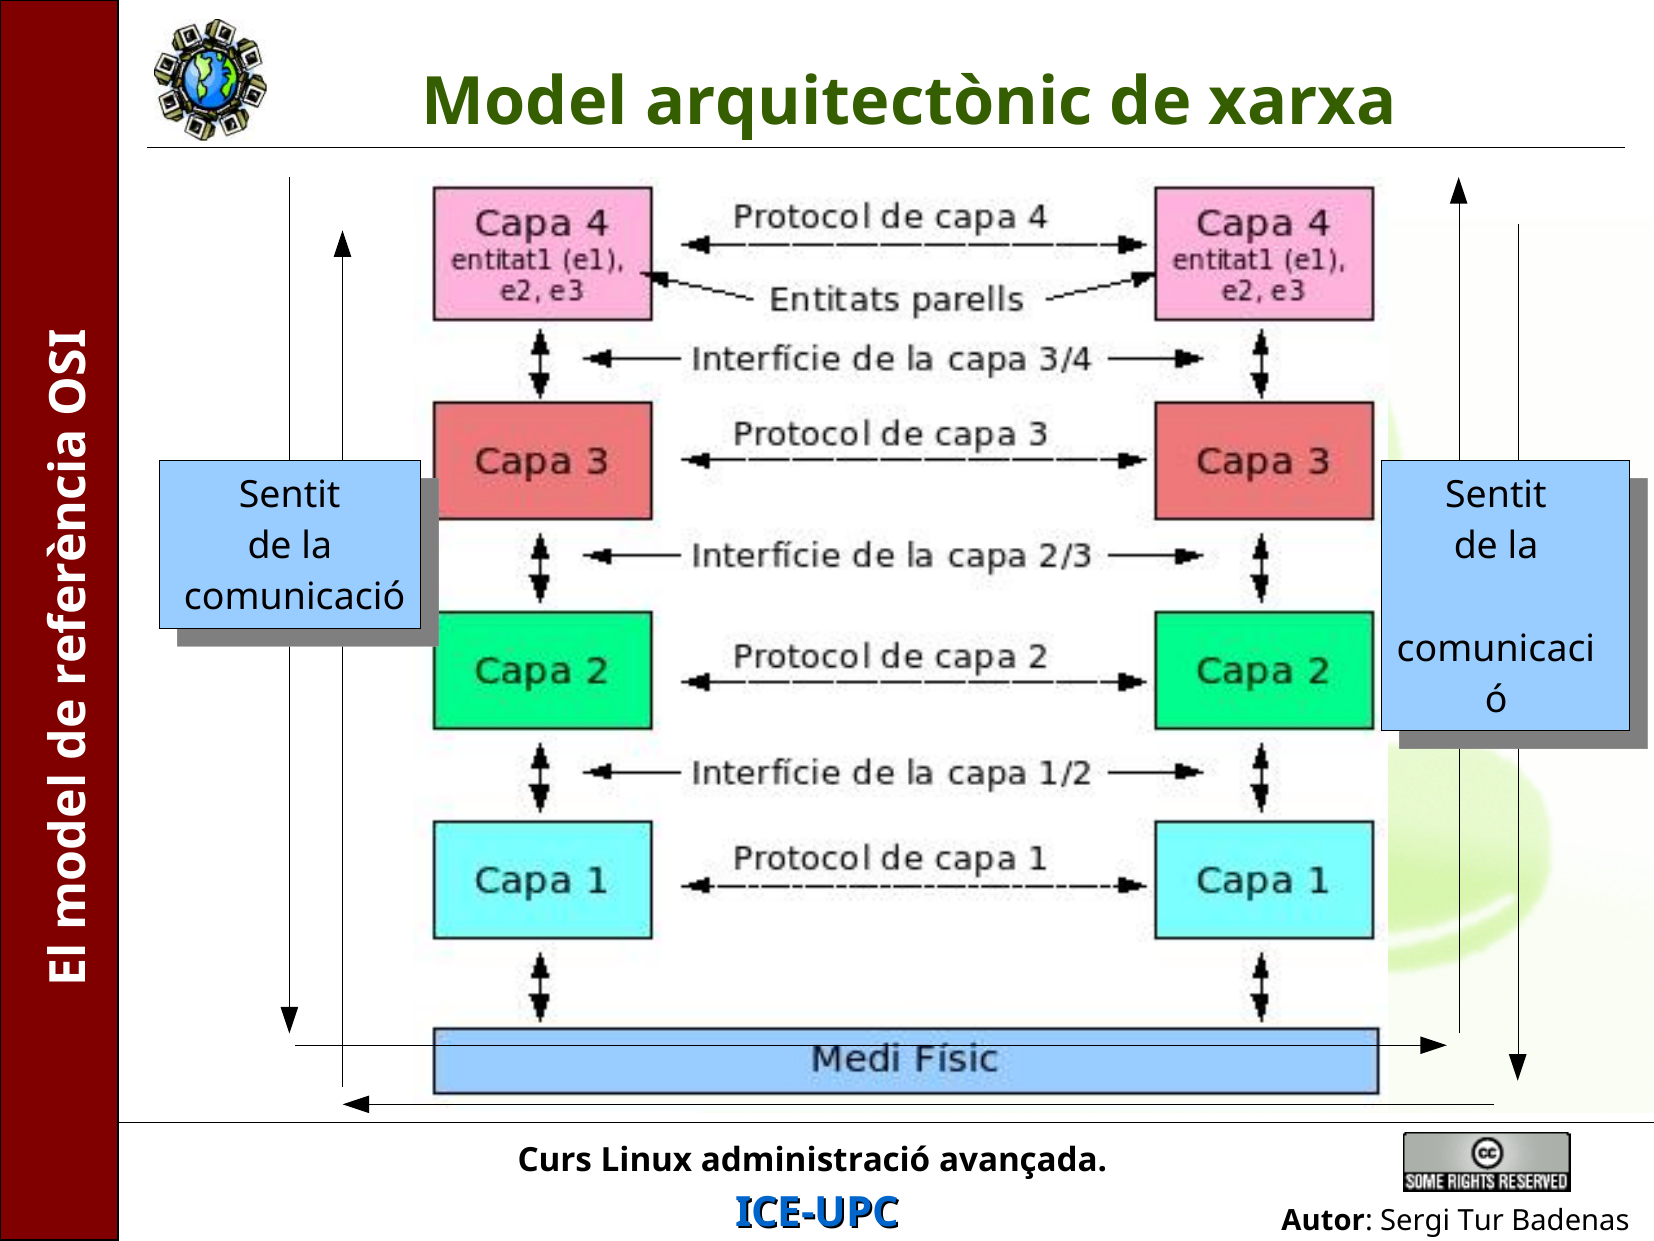

# Model arquitectònic de xarxa
Sentit
de la
 comunicació
Sentit
de la
 comunicació